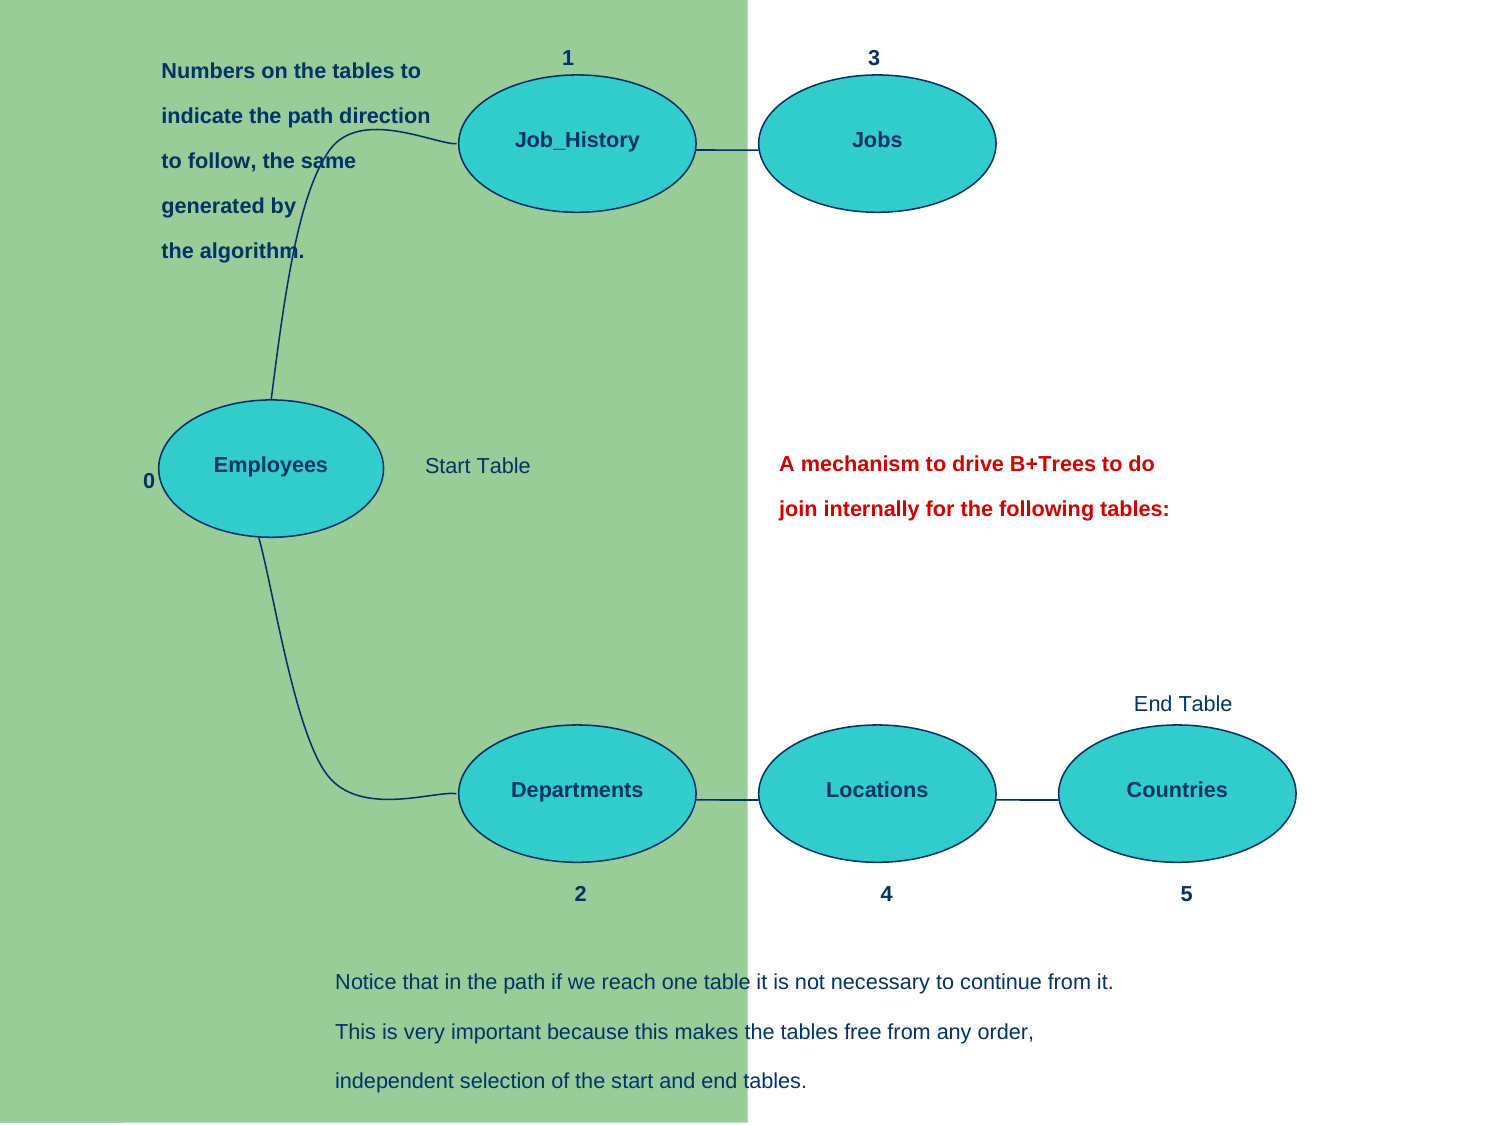

1
3
Numbers on the tables to
indicate the path direction
to follow, the same
generated by
the algorithm.
Job_History
Jobs
Employees
A mechanism to drive B+Trees to do
join internally for the following tables:
Start Table
0
End Table
Departments
Locations
Countries
2
4
5
Notice that in the path if we reach one table it is not necessary to continue from it.
This is very important because this makes the tables free from any order,
independent selection of the start and end tables.